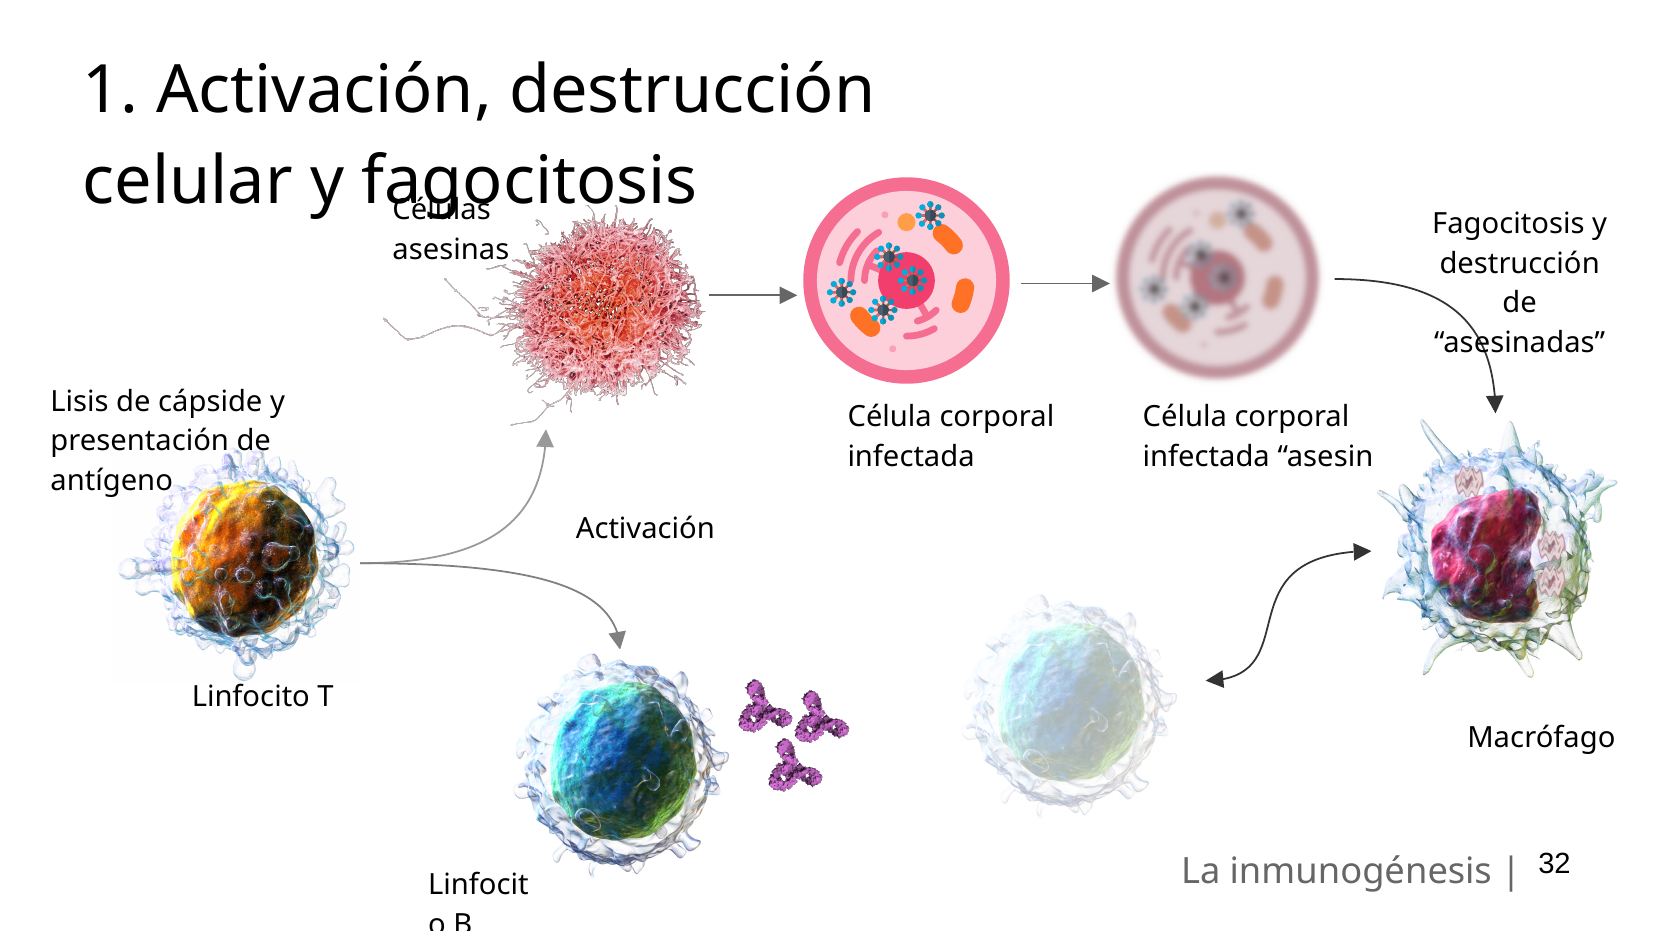

1. Activación, destrucción celular y fagocitosis
Células
asesinas
Fagocitosis y destrucción de “asesinadas”
Lisis de cápside y
presentación de
antígeno
Célula corporal
infectada
Célula corporal
infectada “asesinada”
Activación
Linfocito T
Macrófago
# La inmunogénesis |
32
Linfocito B